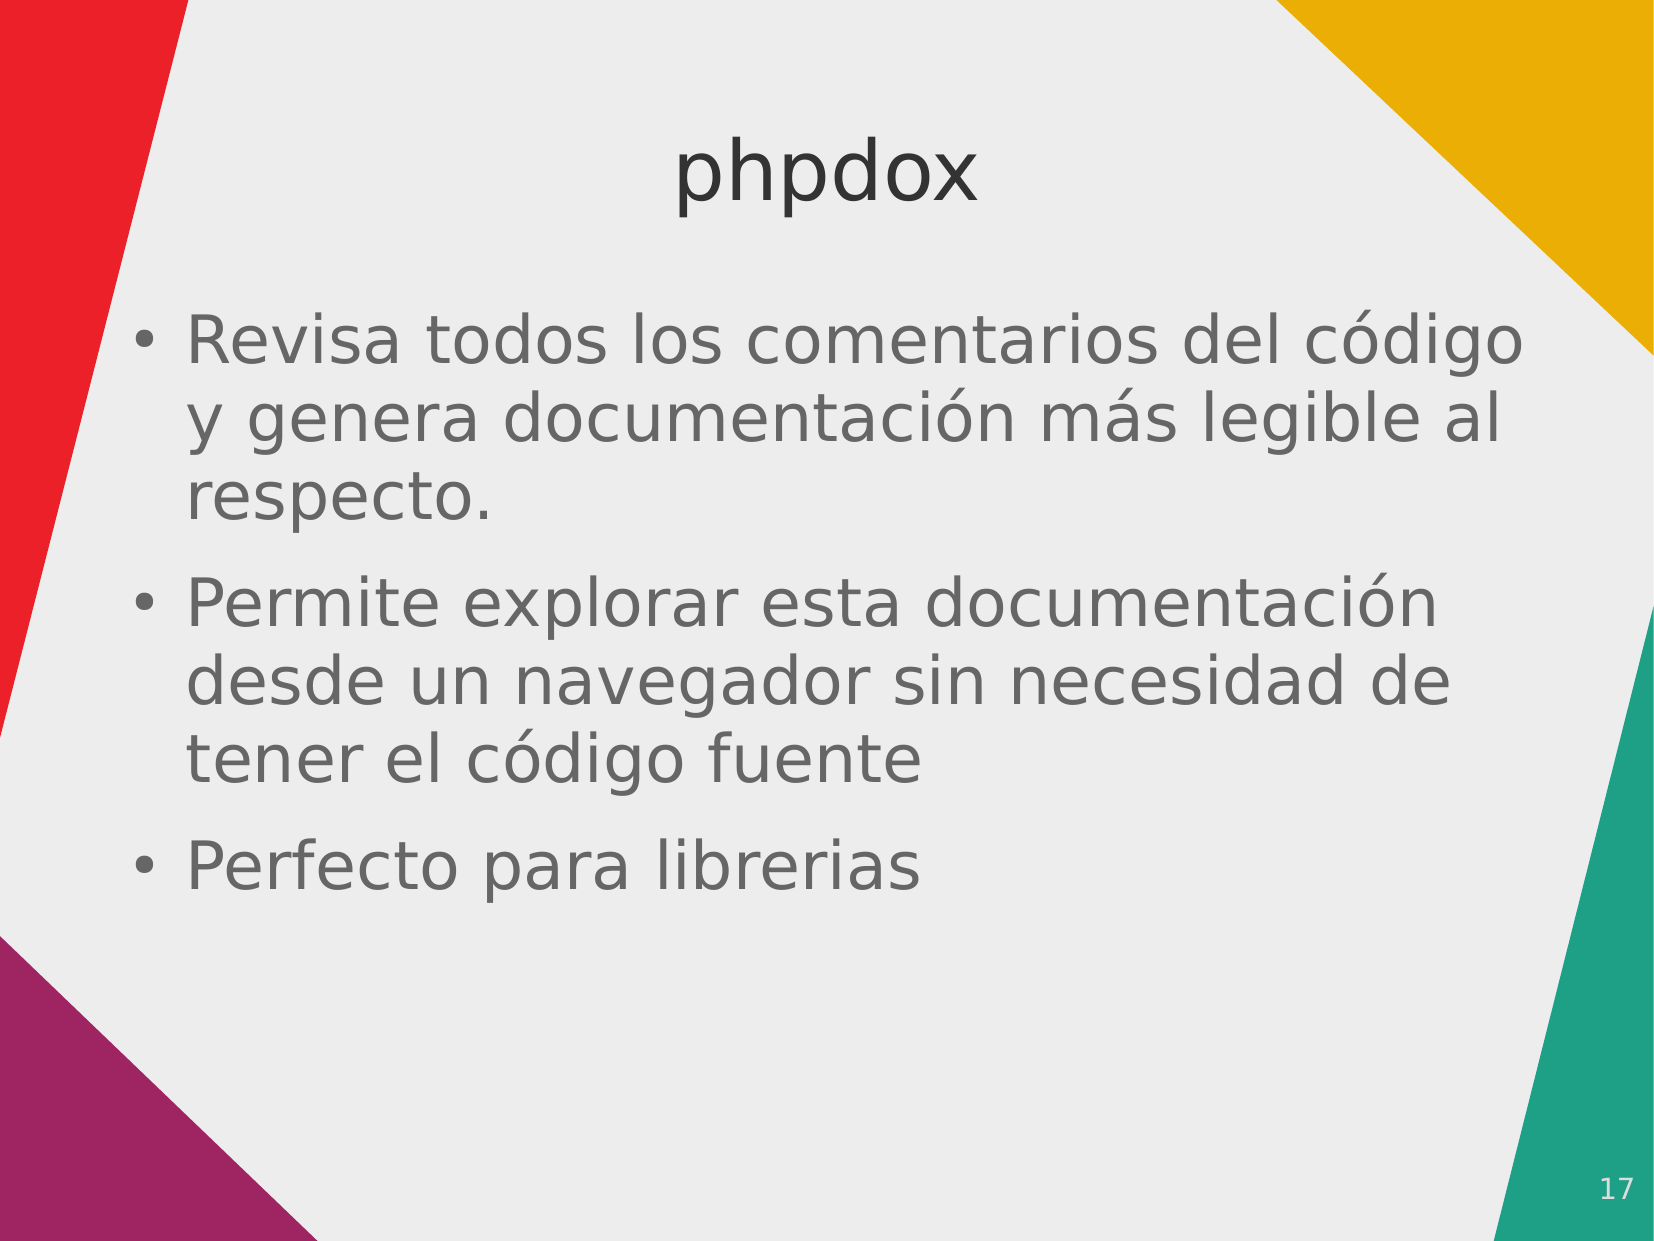

# phpdox
Revisa todos los comentarios del código y genera documentación más legible al respecto.
Permite explorar esta documentación desde un navegador sin necesidad de tener el código fuente
Perfecto para librerias
17